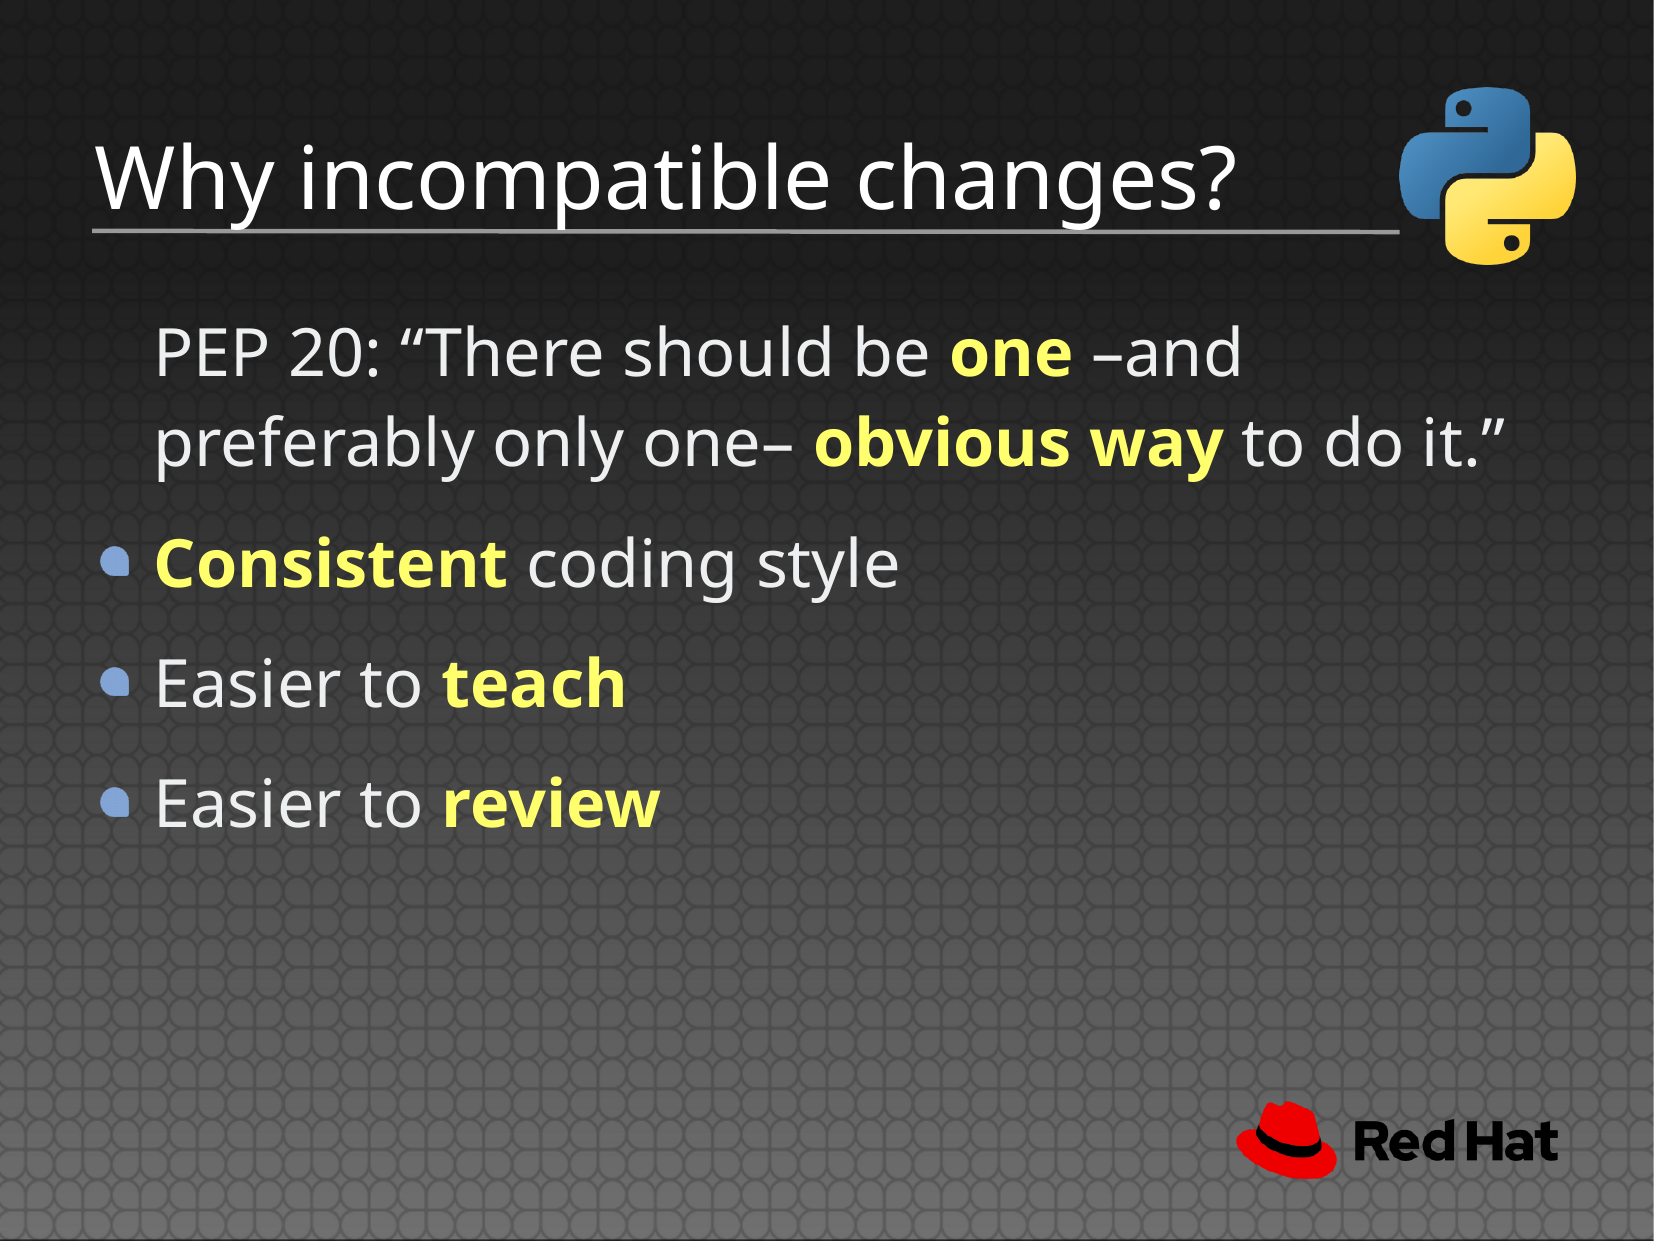

Why incompatible changes?
# PEP 20: “There should be one –and preferably only one– obvious way to do it.”
Consistent coding style
Easier to teach
Easier to review